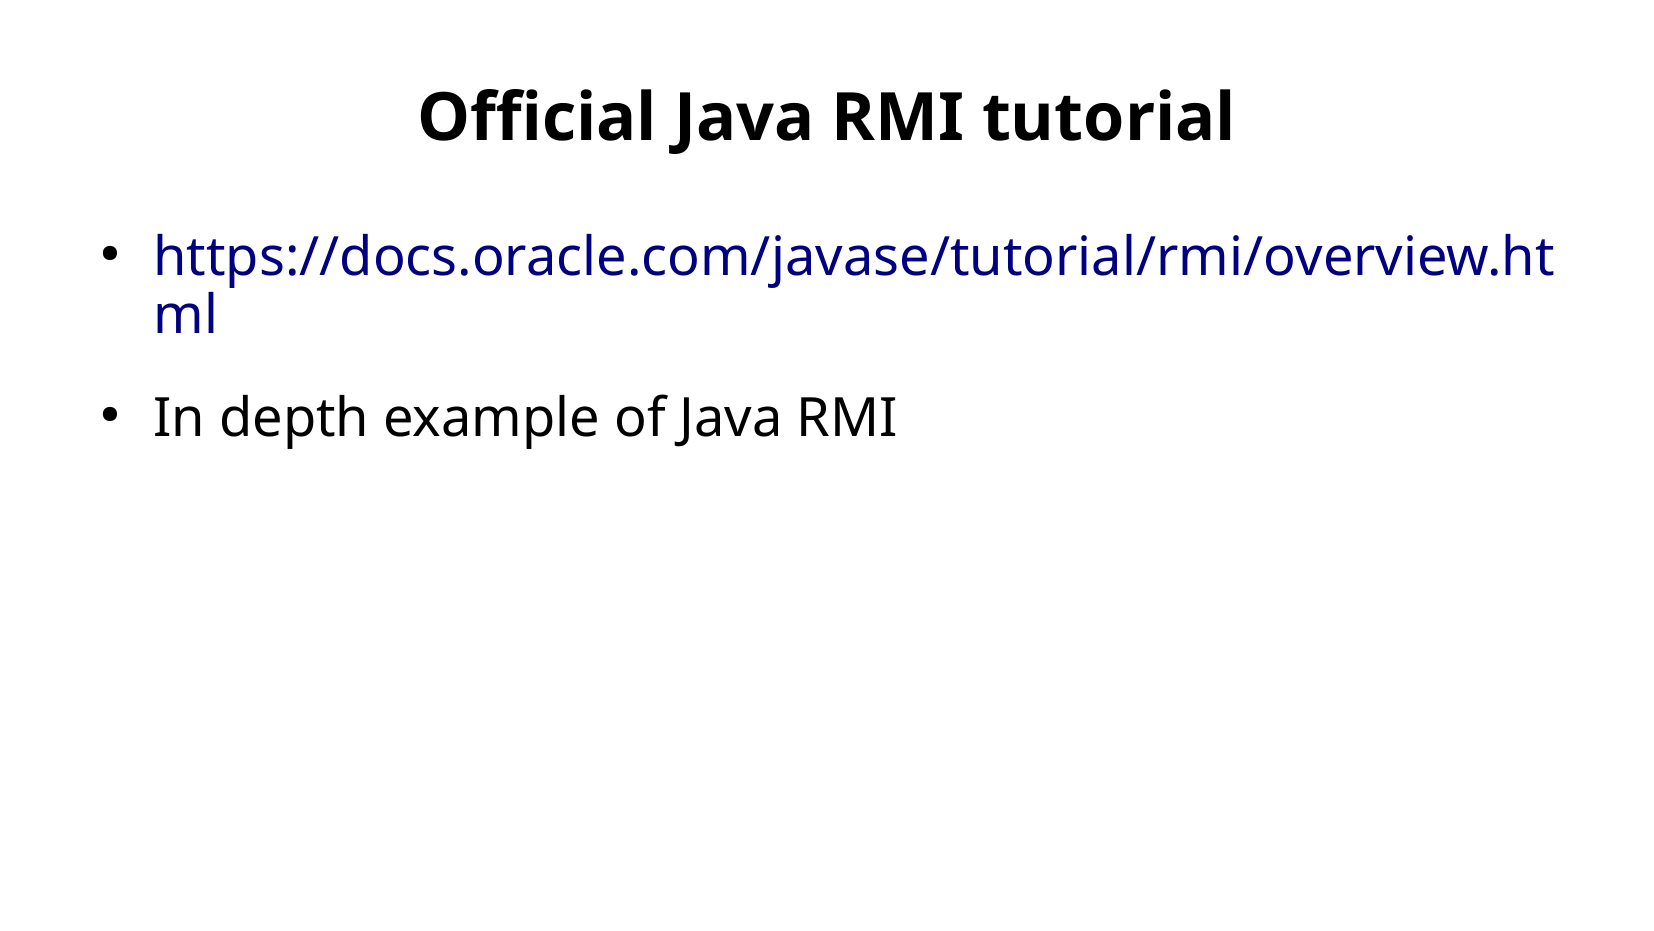

# Official Java RMI tutorial
https://docs.oracle.com/javase/tutorial/rmi/overview.html
In depth example of Java RMI